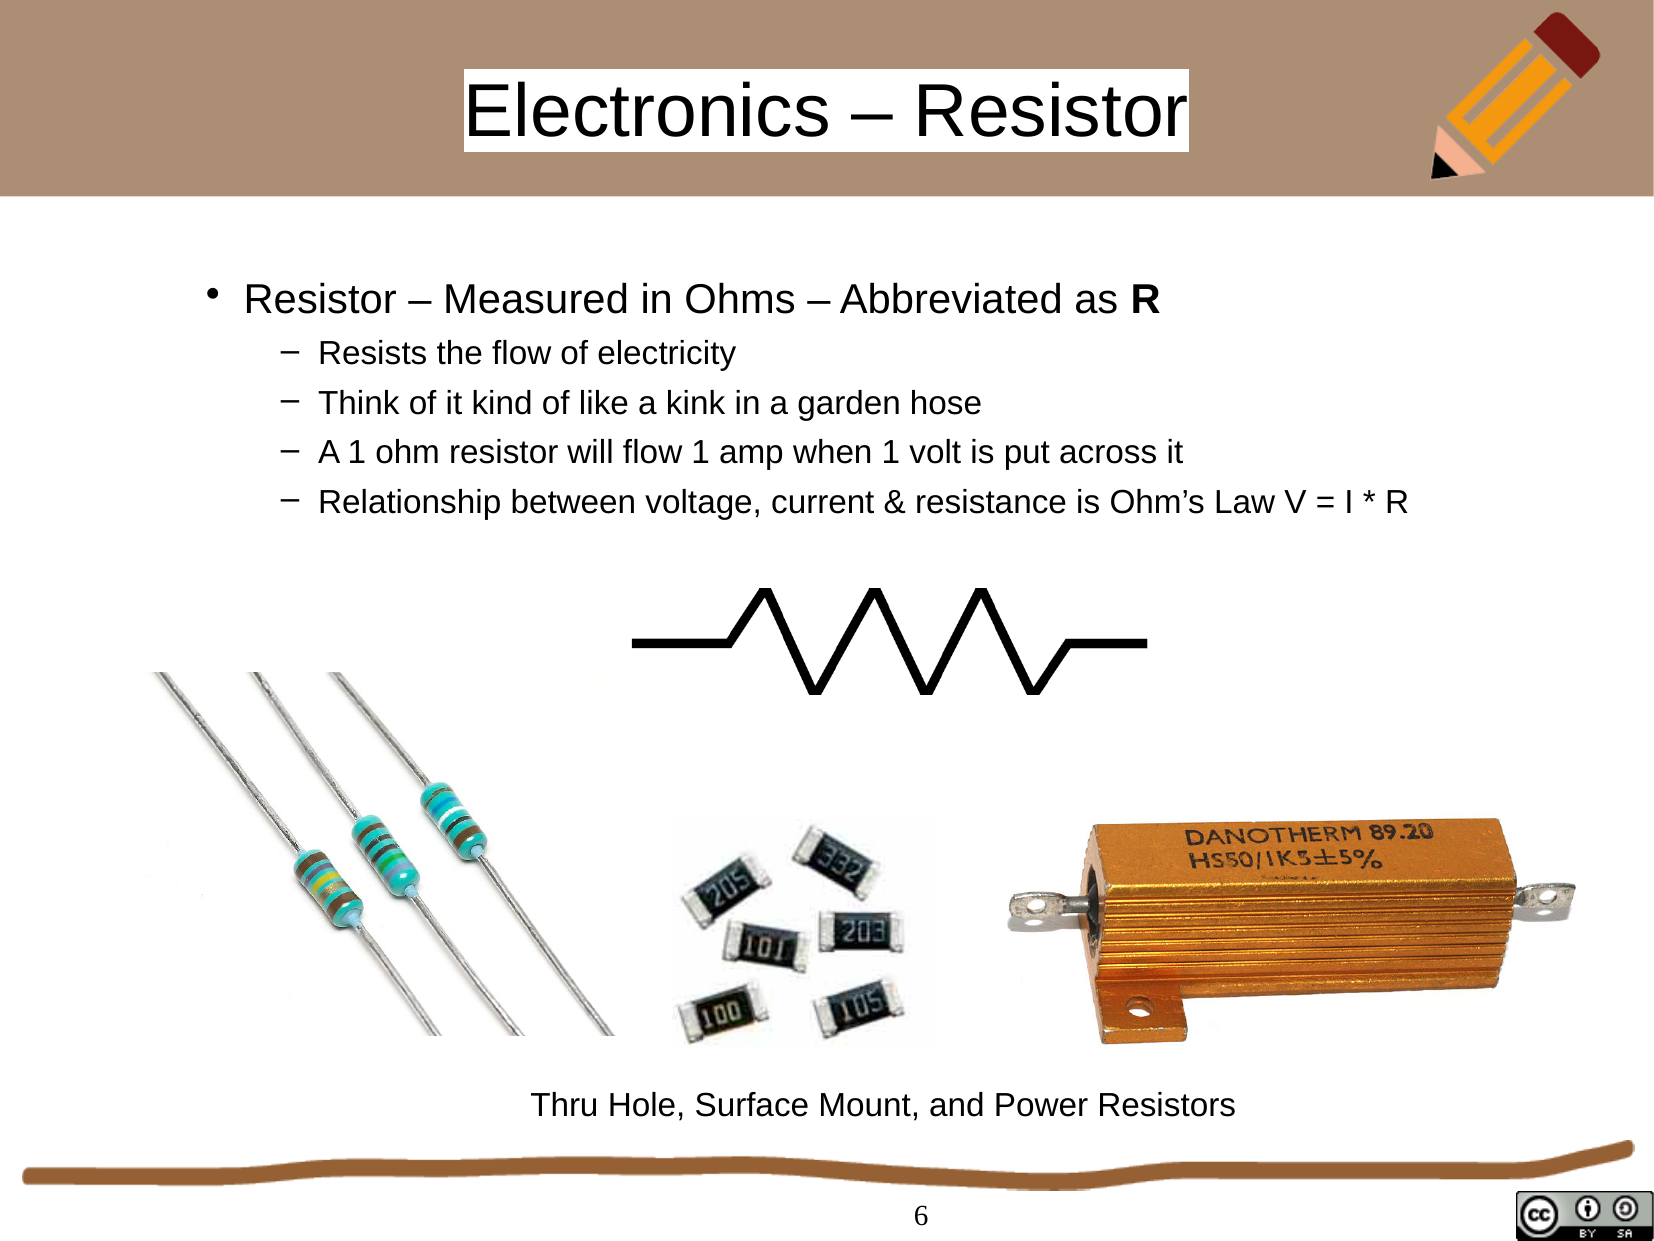

# Electronics – Resistor
Resistor – Measured in Ohms – Abbreviated as R
Resists the flow of electricity
Think of it kind of like a kink in a garden hose
A 1 ohm resistor will flow 1 amp when 1 volt is put across it
Relationship between voltage, current & resistance is Ohm’s Law V = I * R
Thru Hole, Surface Mount, and Power Resistors
6